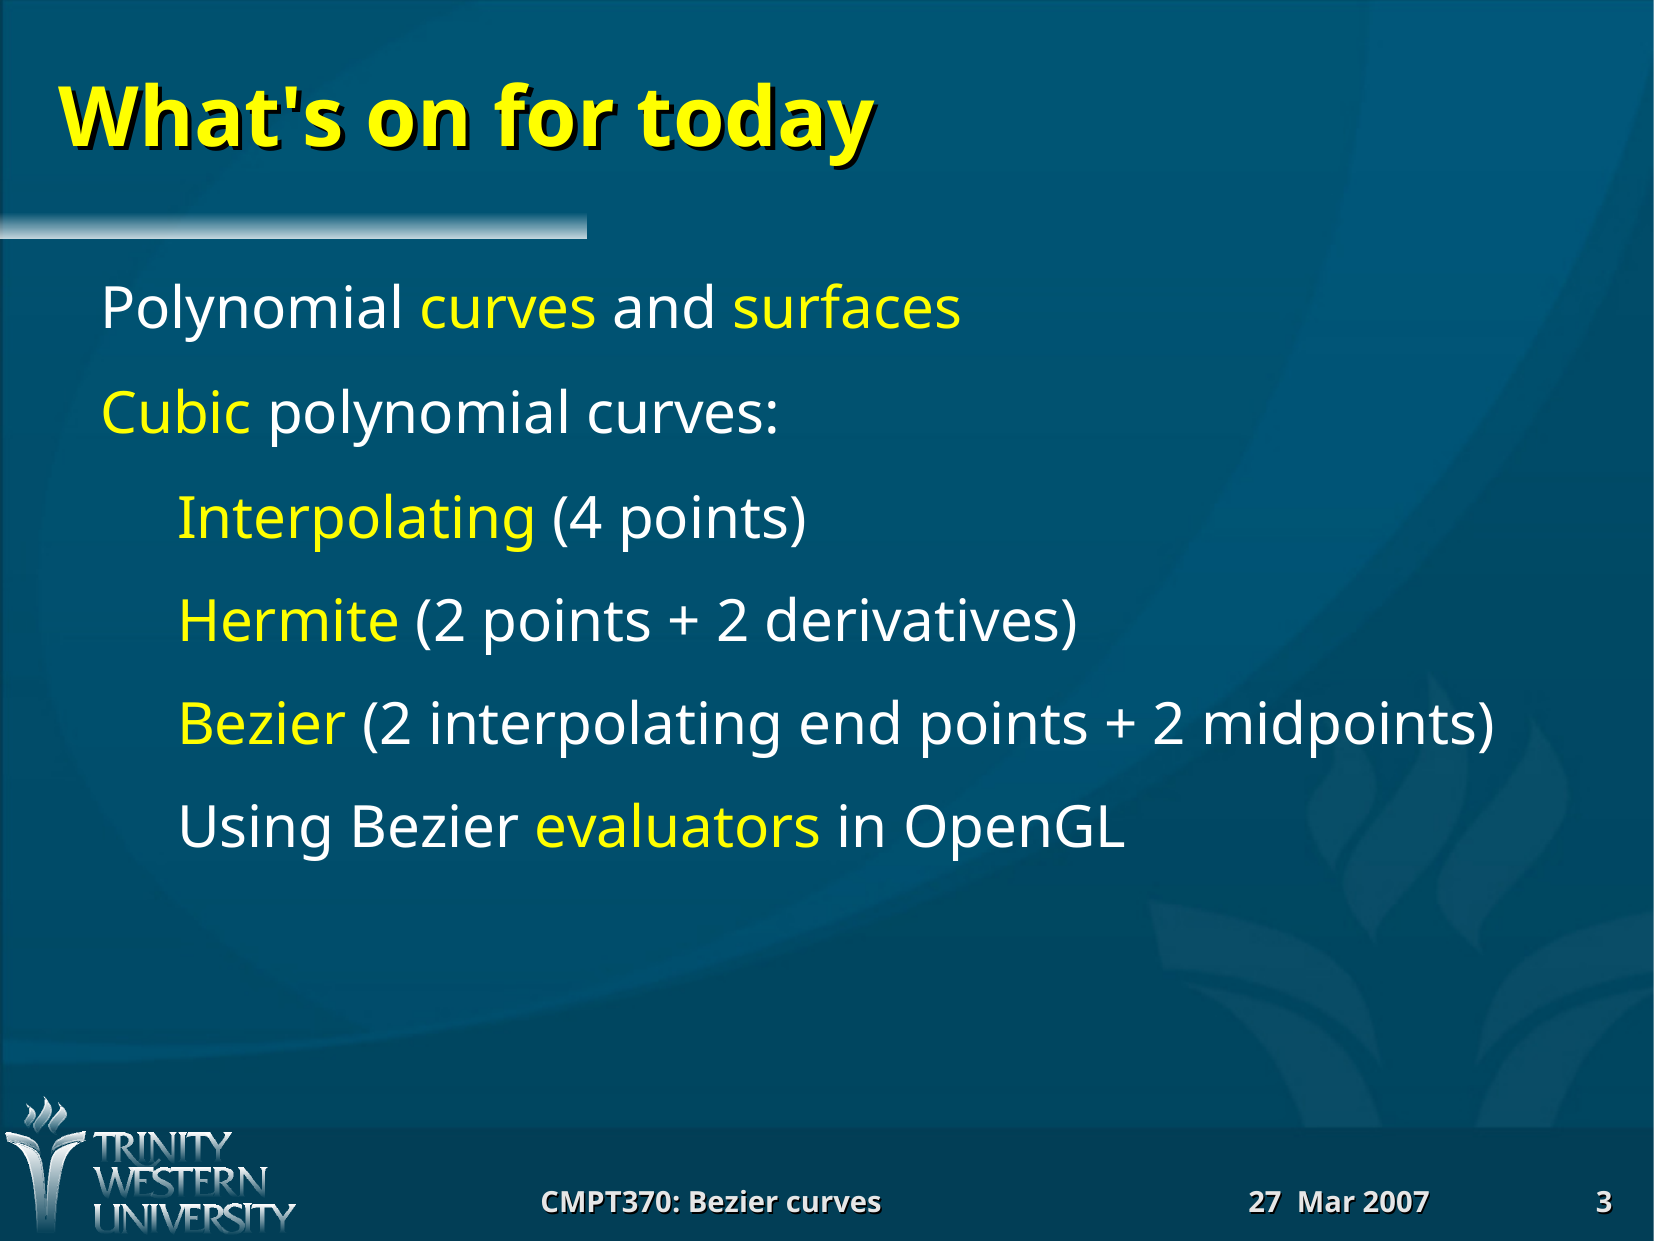

# What's on for today
Polynomial curves and surfaces
Cubic polynomial curves:
Interpolating (4 points)
Hermite (2 points + 2 derivatives)
Bezier (2 interpolating end points + 2 midpoints)
Using Bezier evaluators in OpenGL
CMPT370: Bezier curves
27 Mar 2007
3